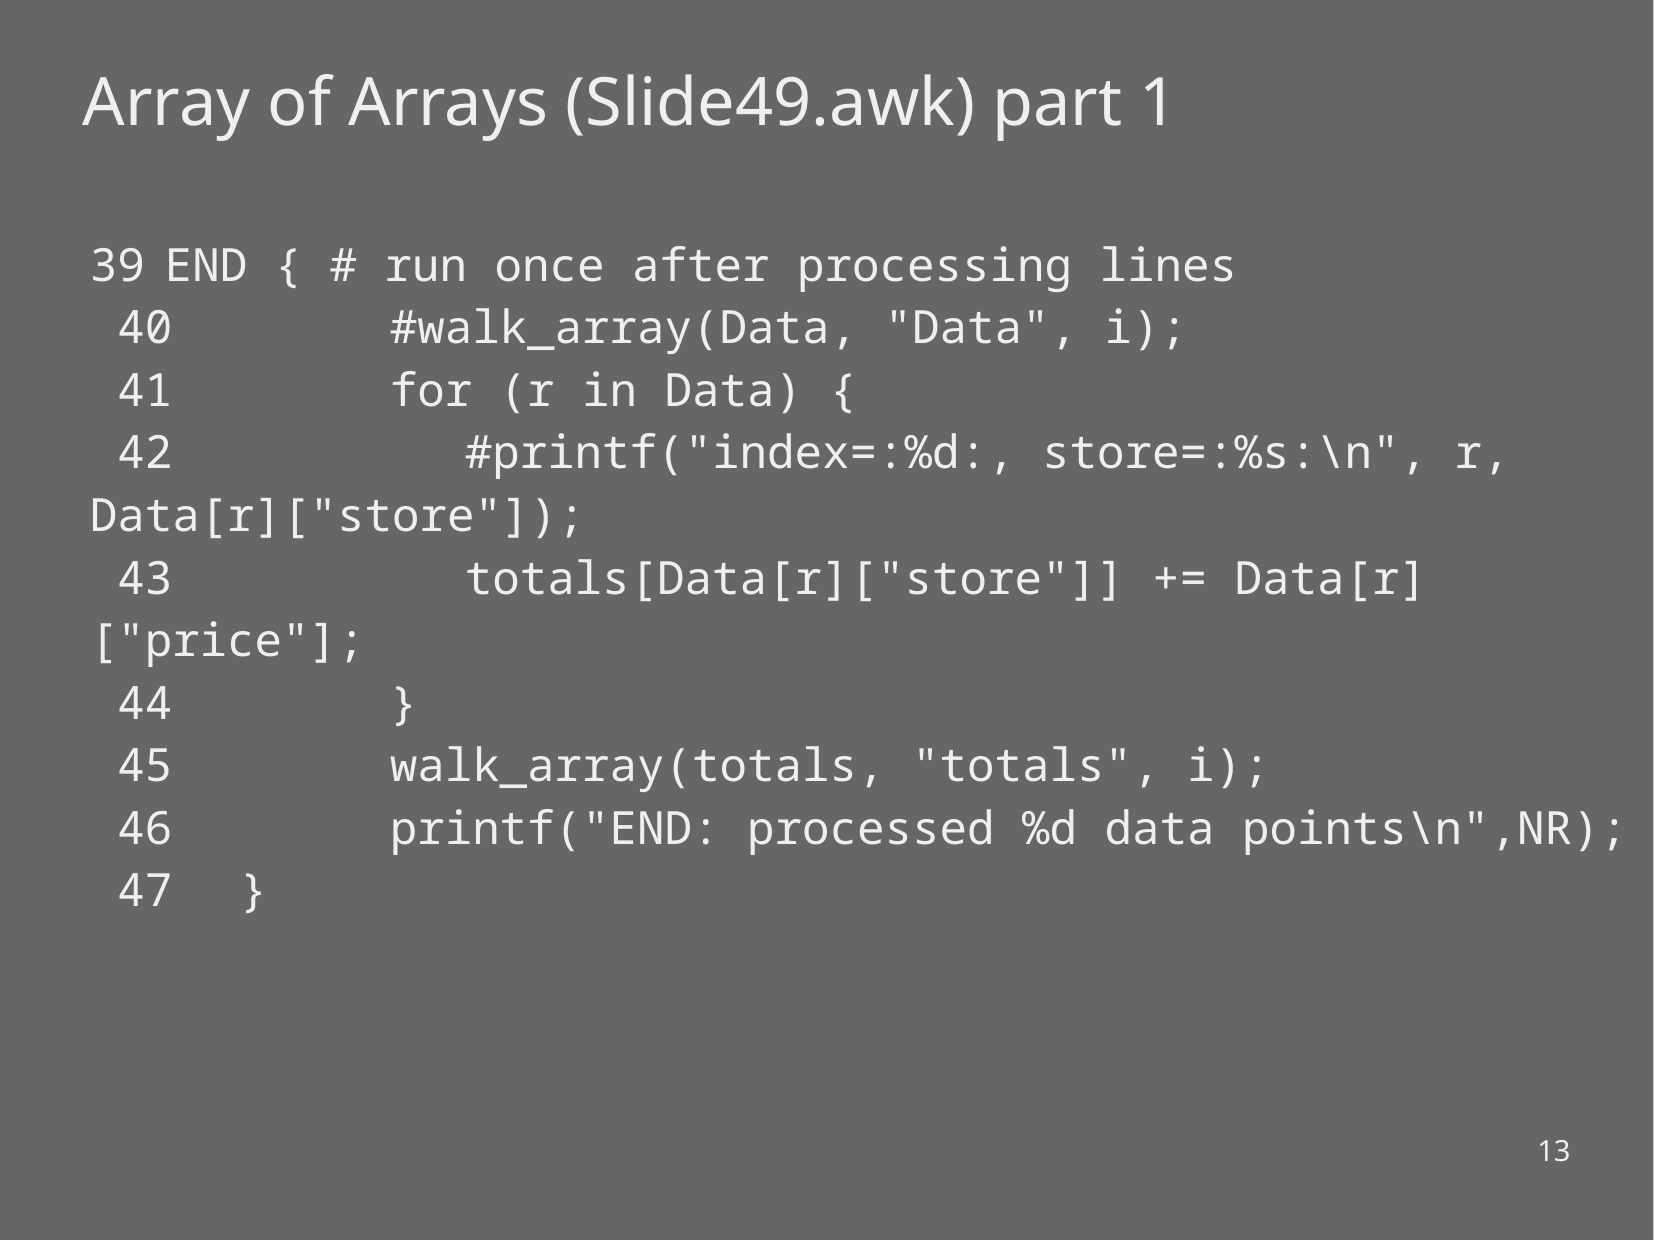

# Array of Arrays (Slide49.awk) part 1
39	END { # run once after processing lines
 40			#walk_array(Data, "Data", i);
 41			for (r in Data) {
 42				#printf("index=:%d:, store=:%s:\n", r, Data[r]["store"]);
 43				totals[Data[r]["store"]] += Data[r]["price"];
 44			}
 45			walk_array(totals, "totals", i);
 46			printf("END: processed %d data points\n",NR);
 47	}
13